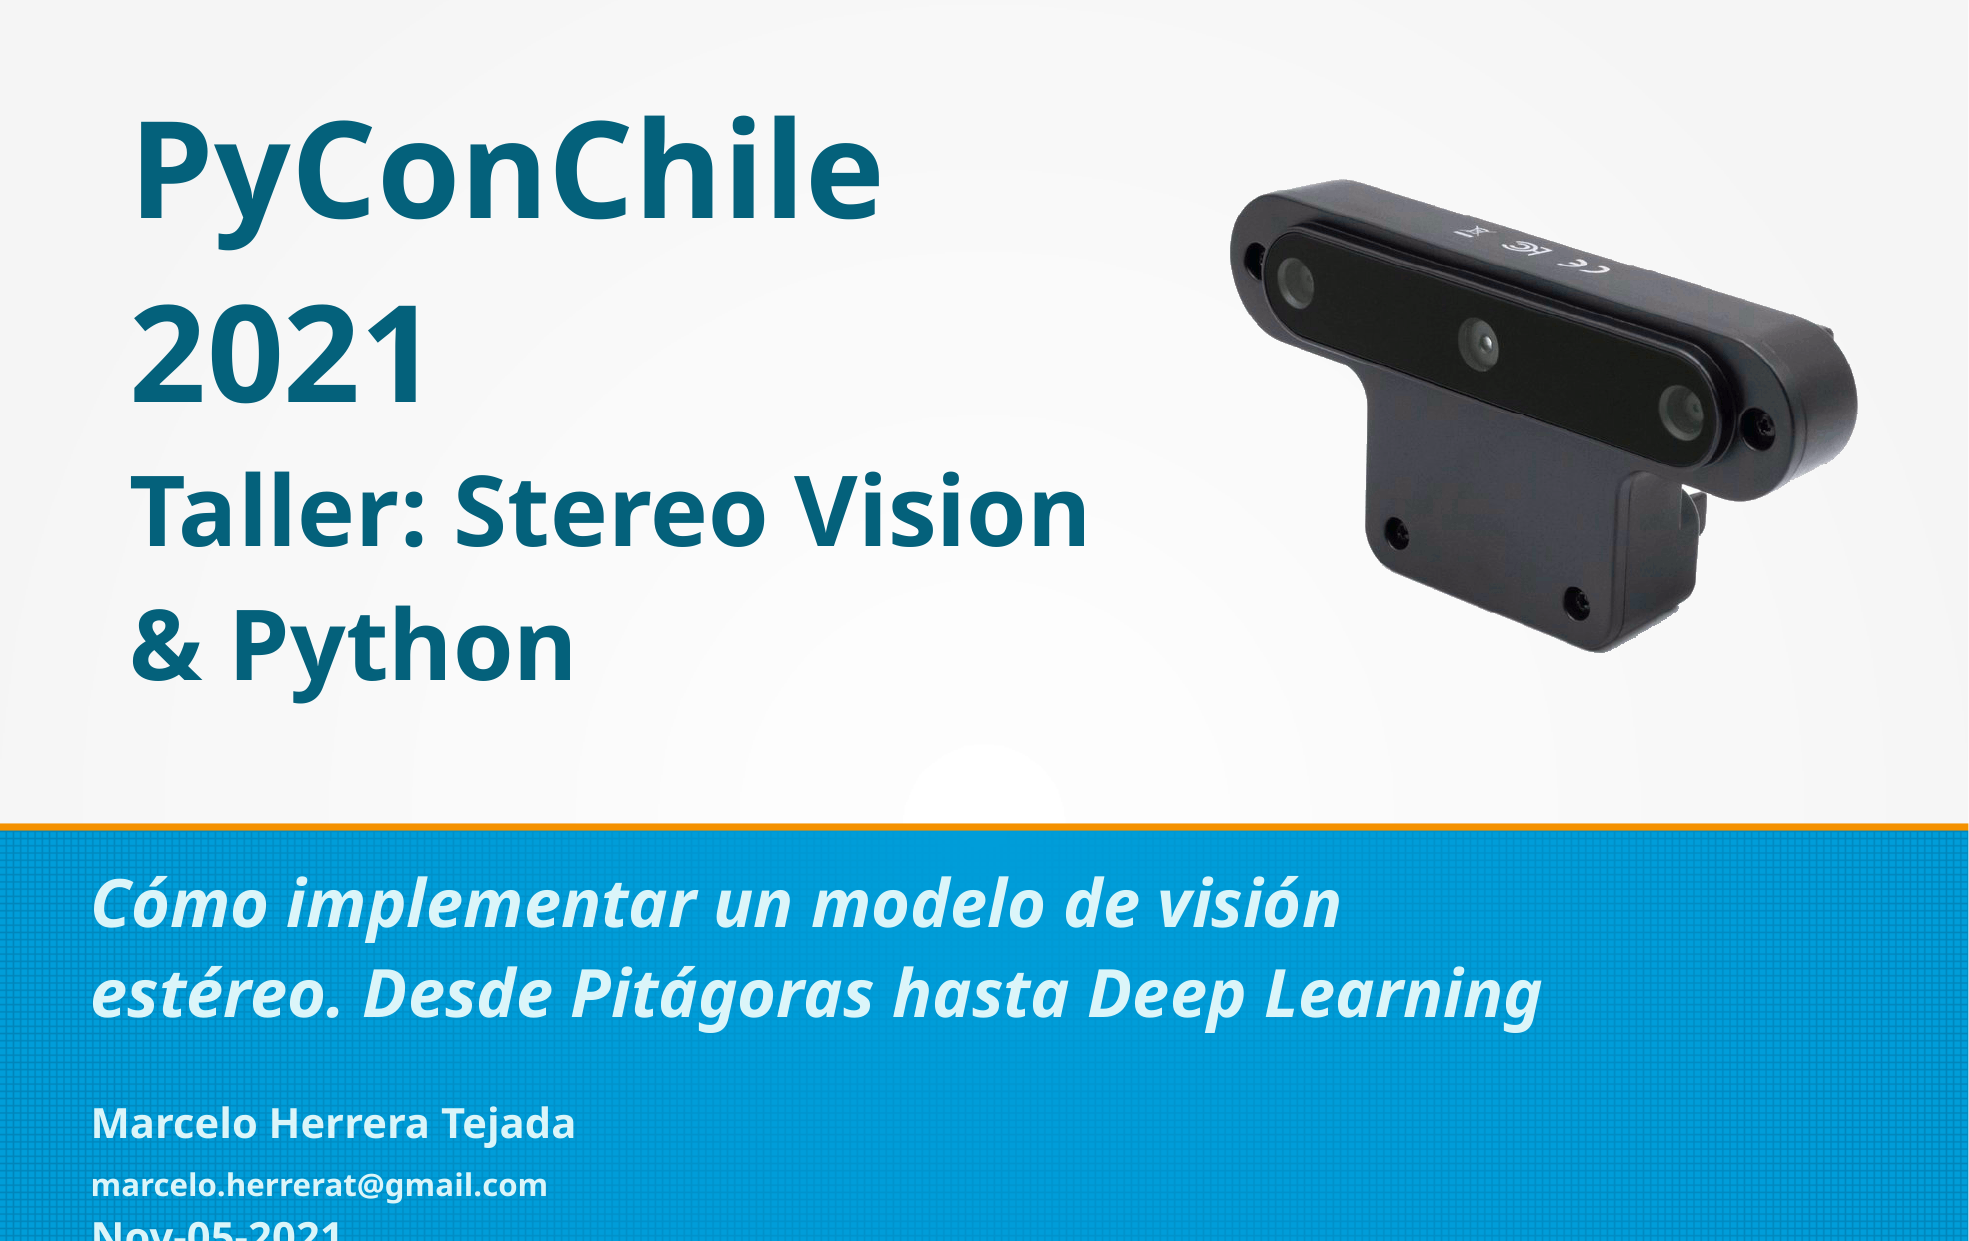

# PyConChile 2021 Taller: Stereo Vision & Python
Cómo implementar un modelo de visión
estéreo. Desde Pitágoras hasta Deep Learning
Marcelo Herrera Tejada
marcelo.herrerat@gmail.com
Nov-05-2021